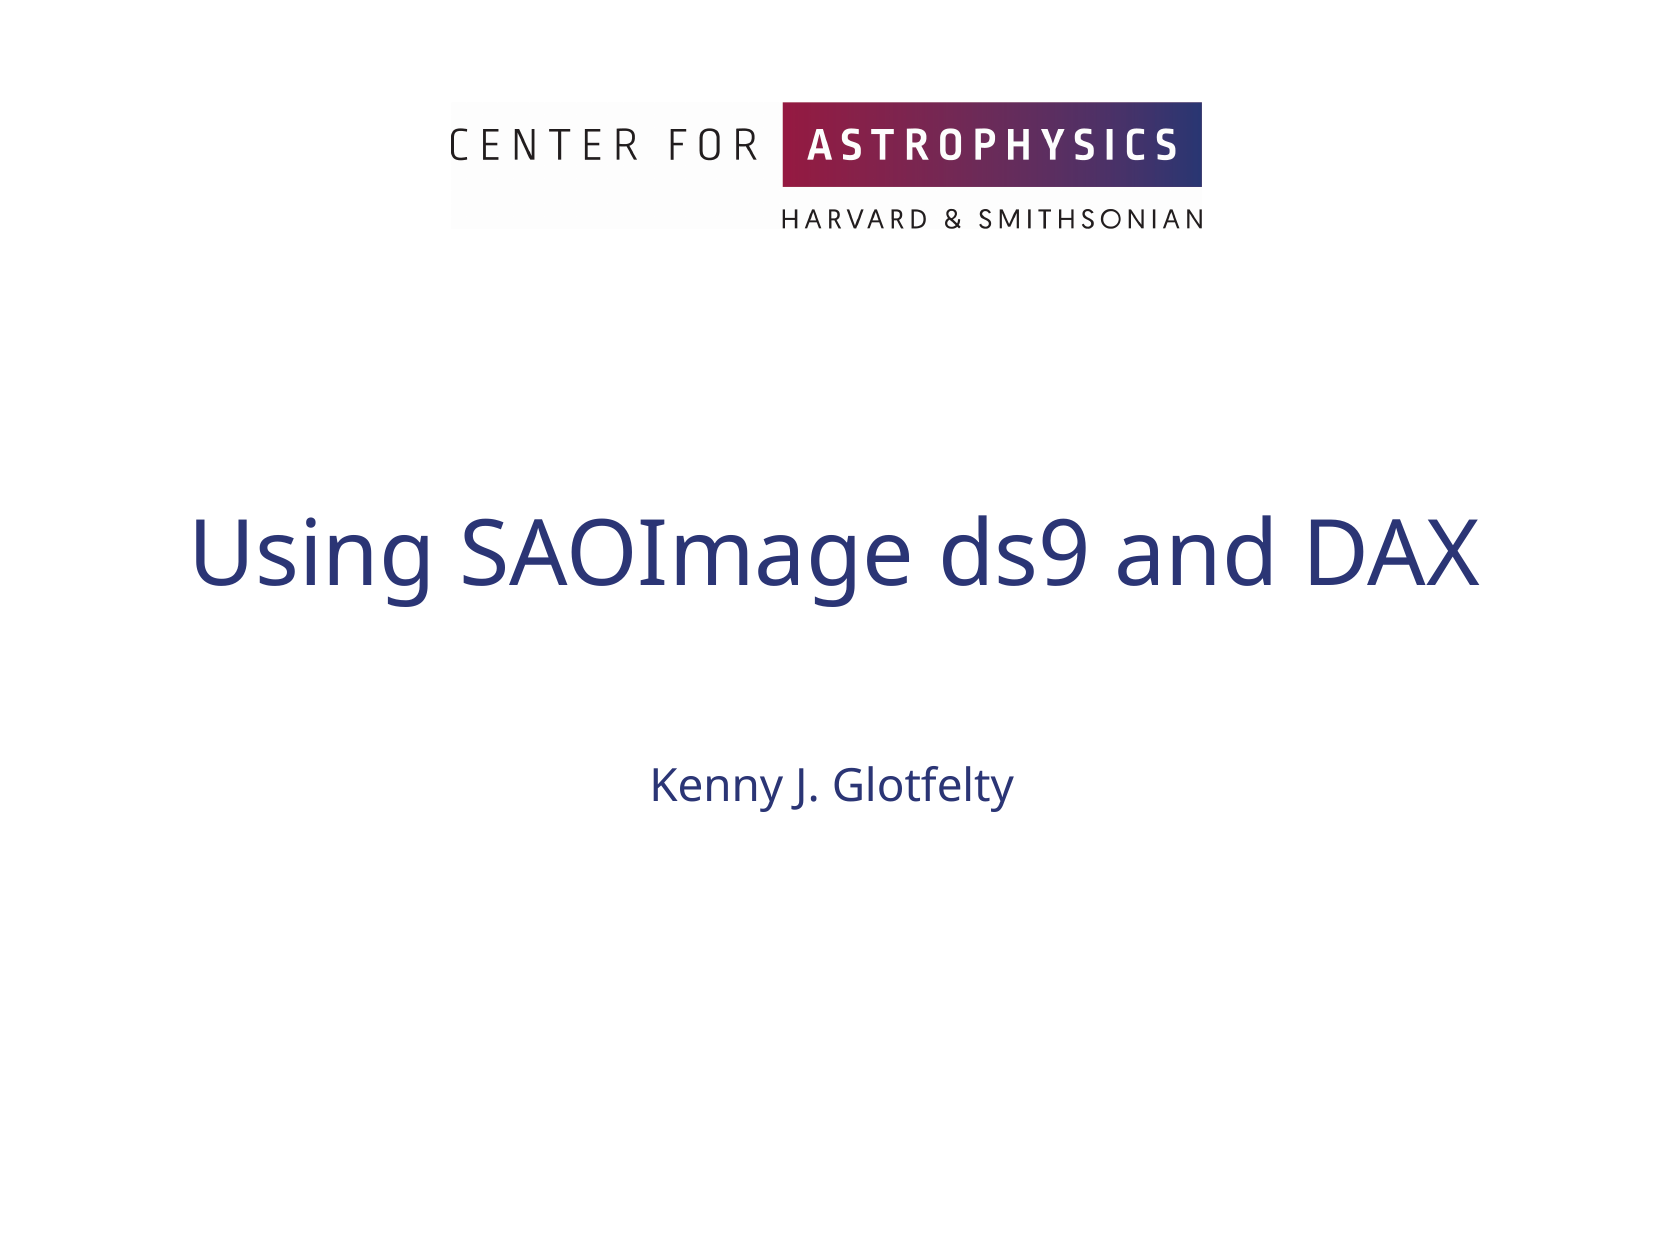

# Using SAOImage ds9 and DAX
Kenny J. Glotfelty